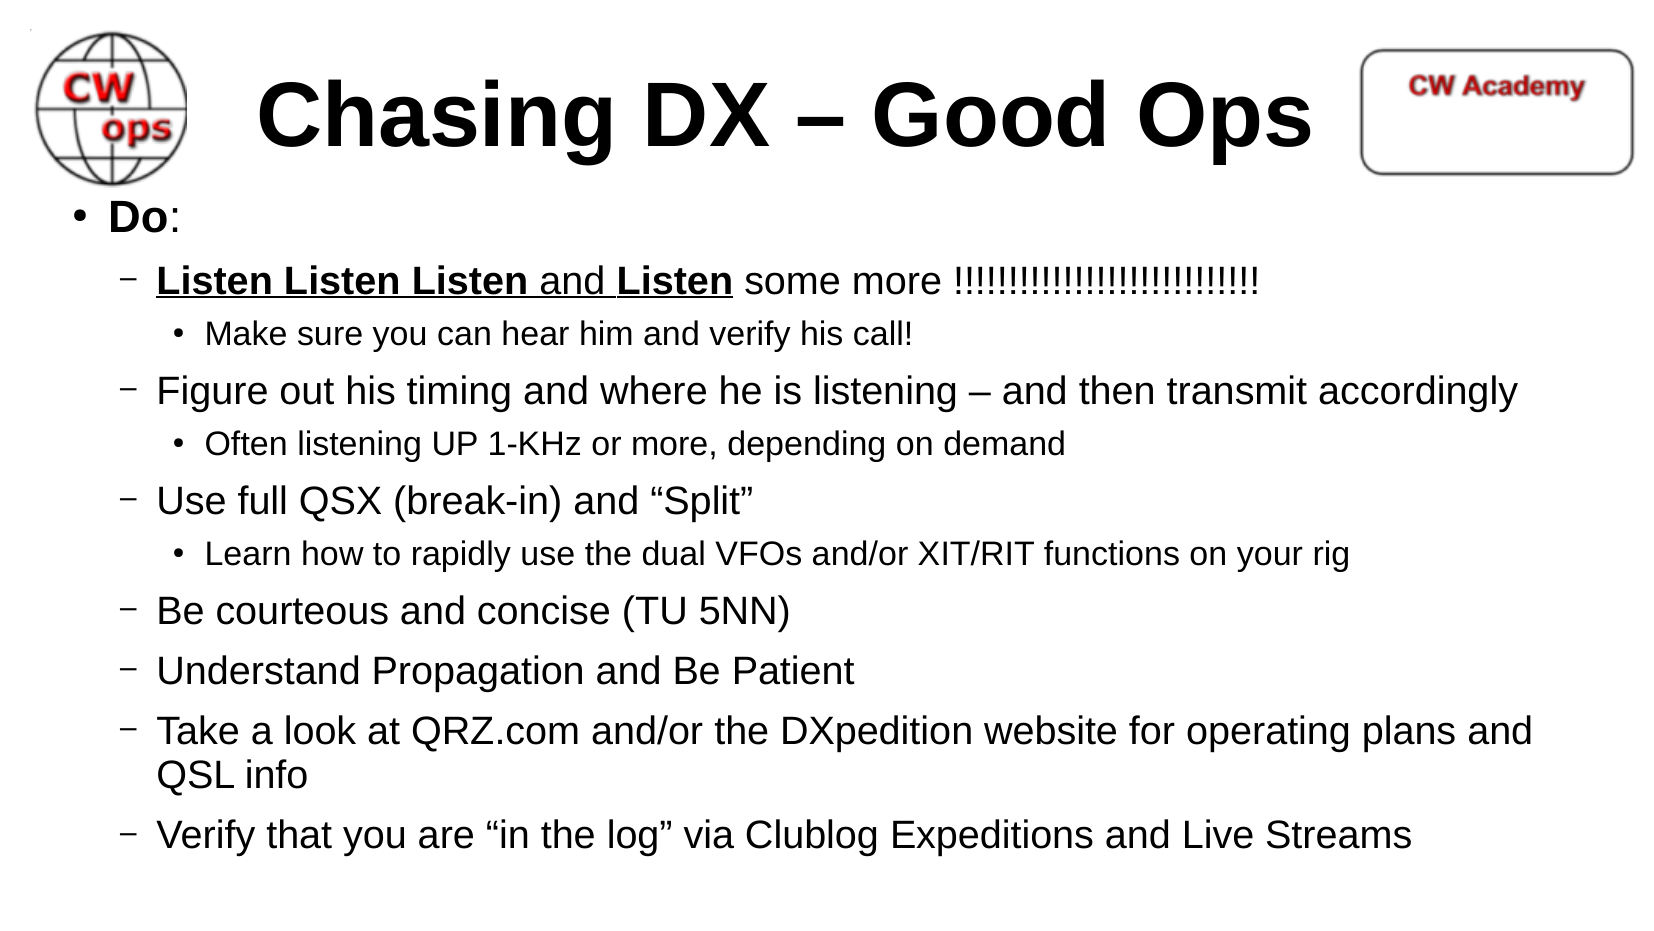

# Chasing DX – Good Ops
Do:
Listen Listen Listen and Listen some more !!!!!!!!!!!!!!!!!!!!!!!!!!!!
Make sure you can hear him and verify his call!
Figure out his timing and where he is listening – and then transmit accordingly
Often listening UP 1-KHz or more, depending on demand
Use full QSX (break-in) and “Split”
Learn how to rapidly use the dual VFOs and/or XIT/RIT functions on your rig
Be courteous and concise (TU 5NN)
Understand Propagation and Be Patient
Take a look at QRZ.com and/or the DXpedition website for operating plans and QSL info
Verify that you are “in the log” via Clublog Expeditions and Live Streams